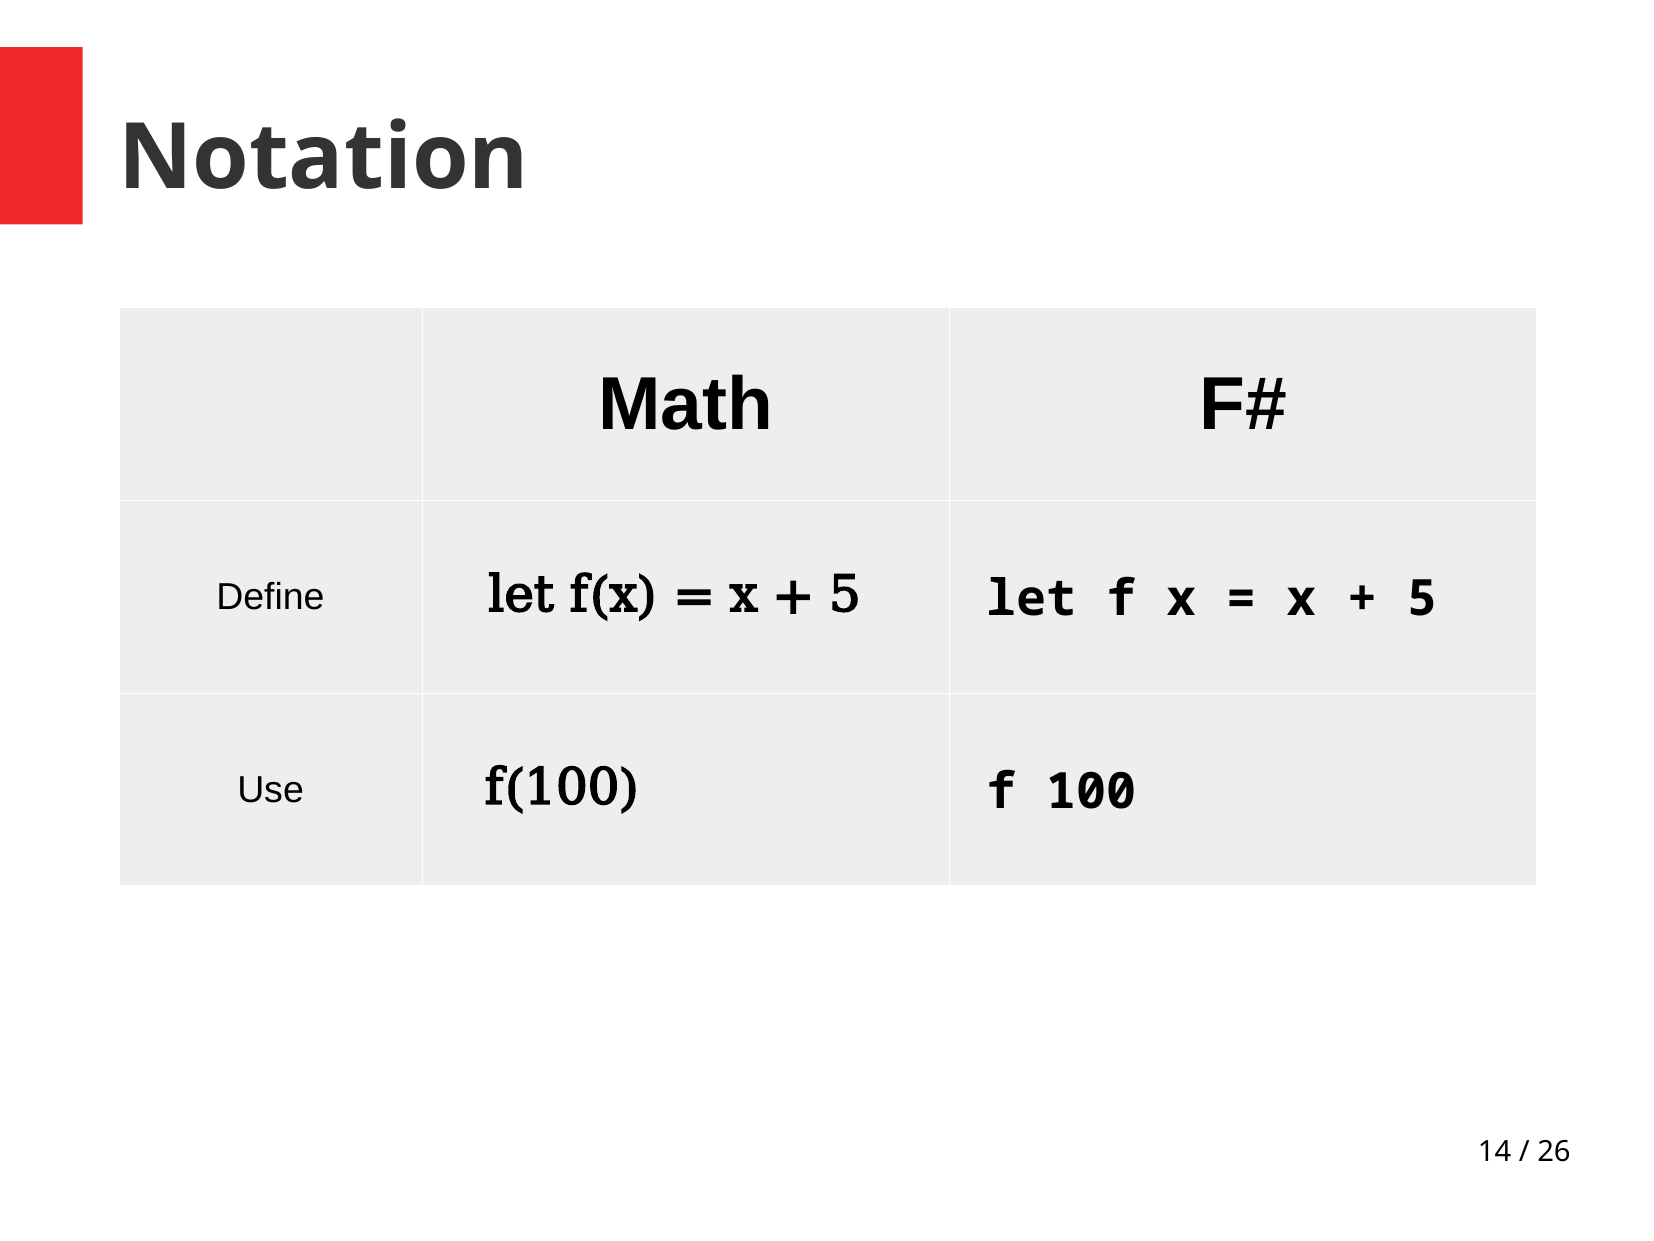

# Notation
| | Math | F# |
| --- | --- | --- |
| Define | let f(x) = x + 5 | let f x = x + 5 |
| Use | f(100) | f 100 |
14